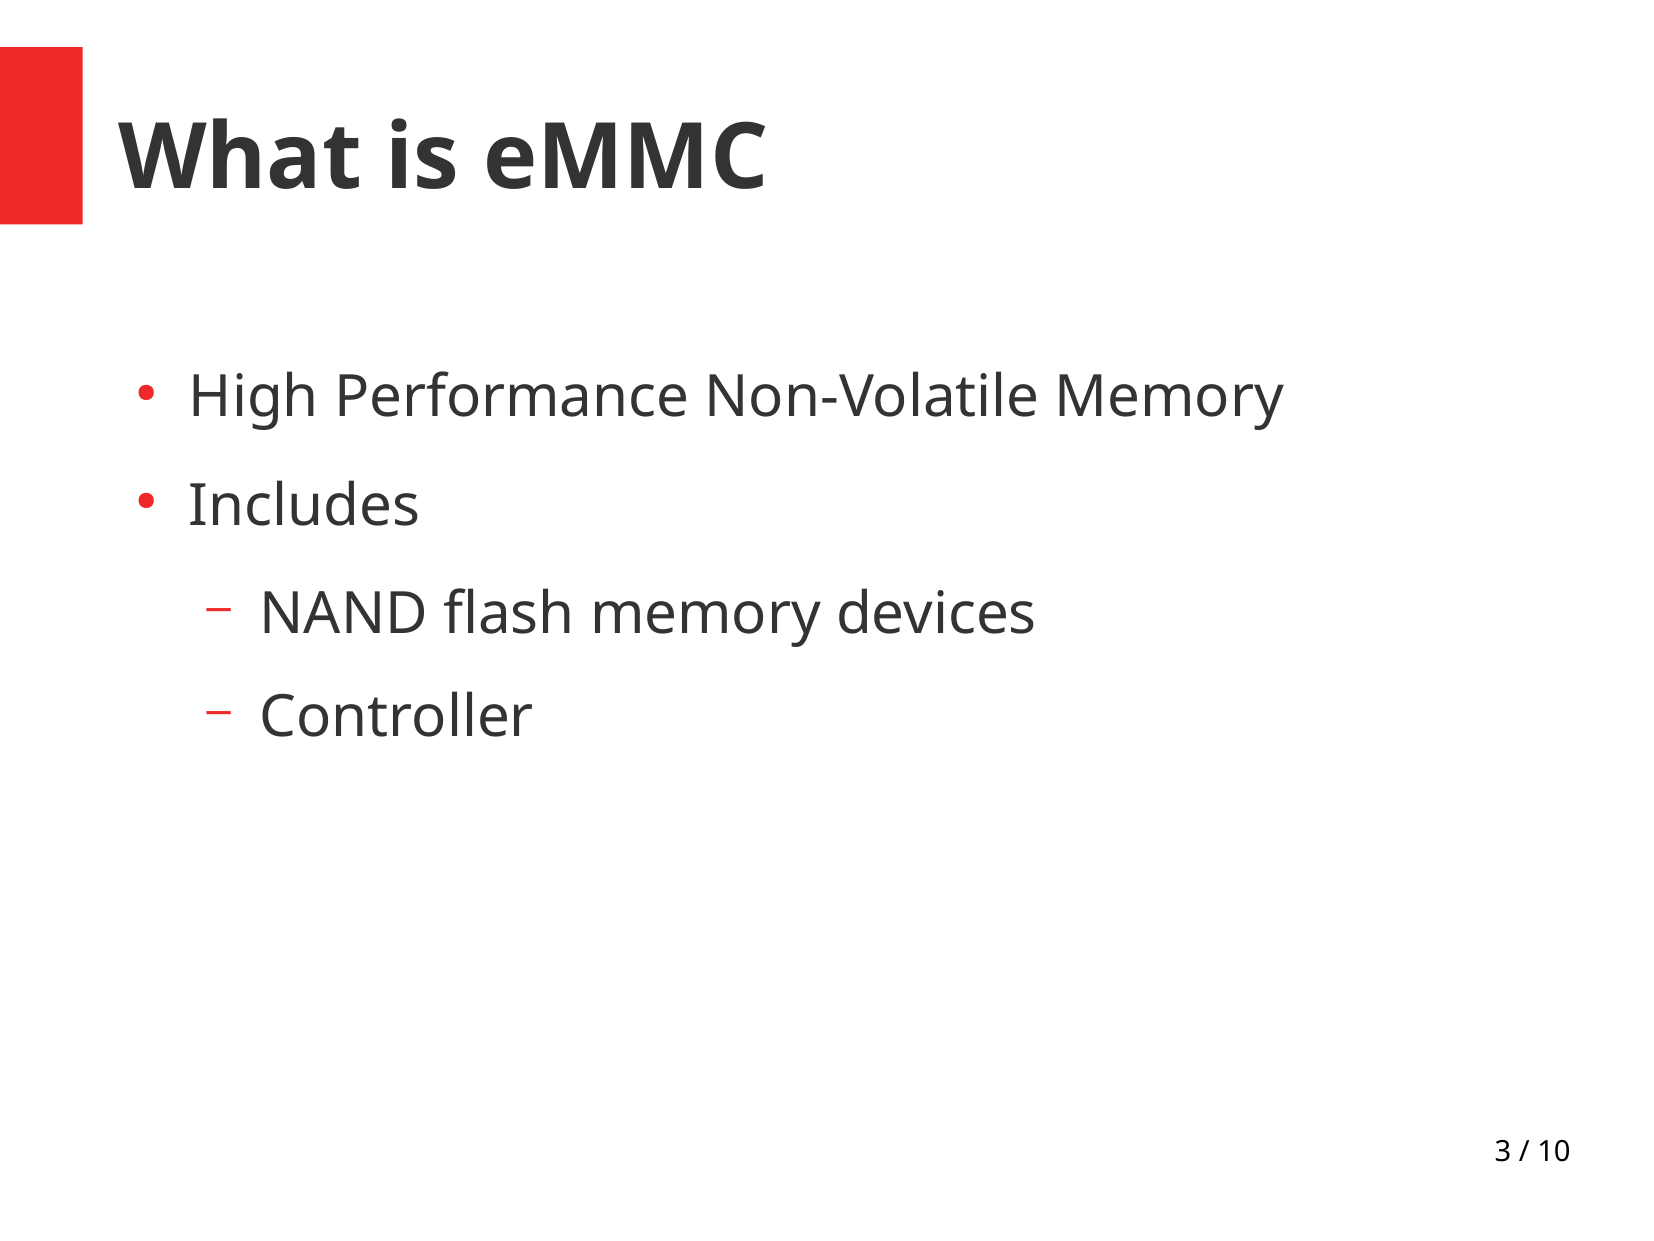

# What is eMMC
High Performance Non-Volatile Memory
Includes
NAND flash memory devices
Controller
3